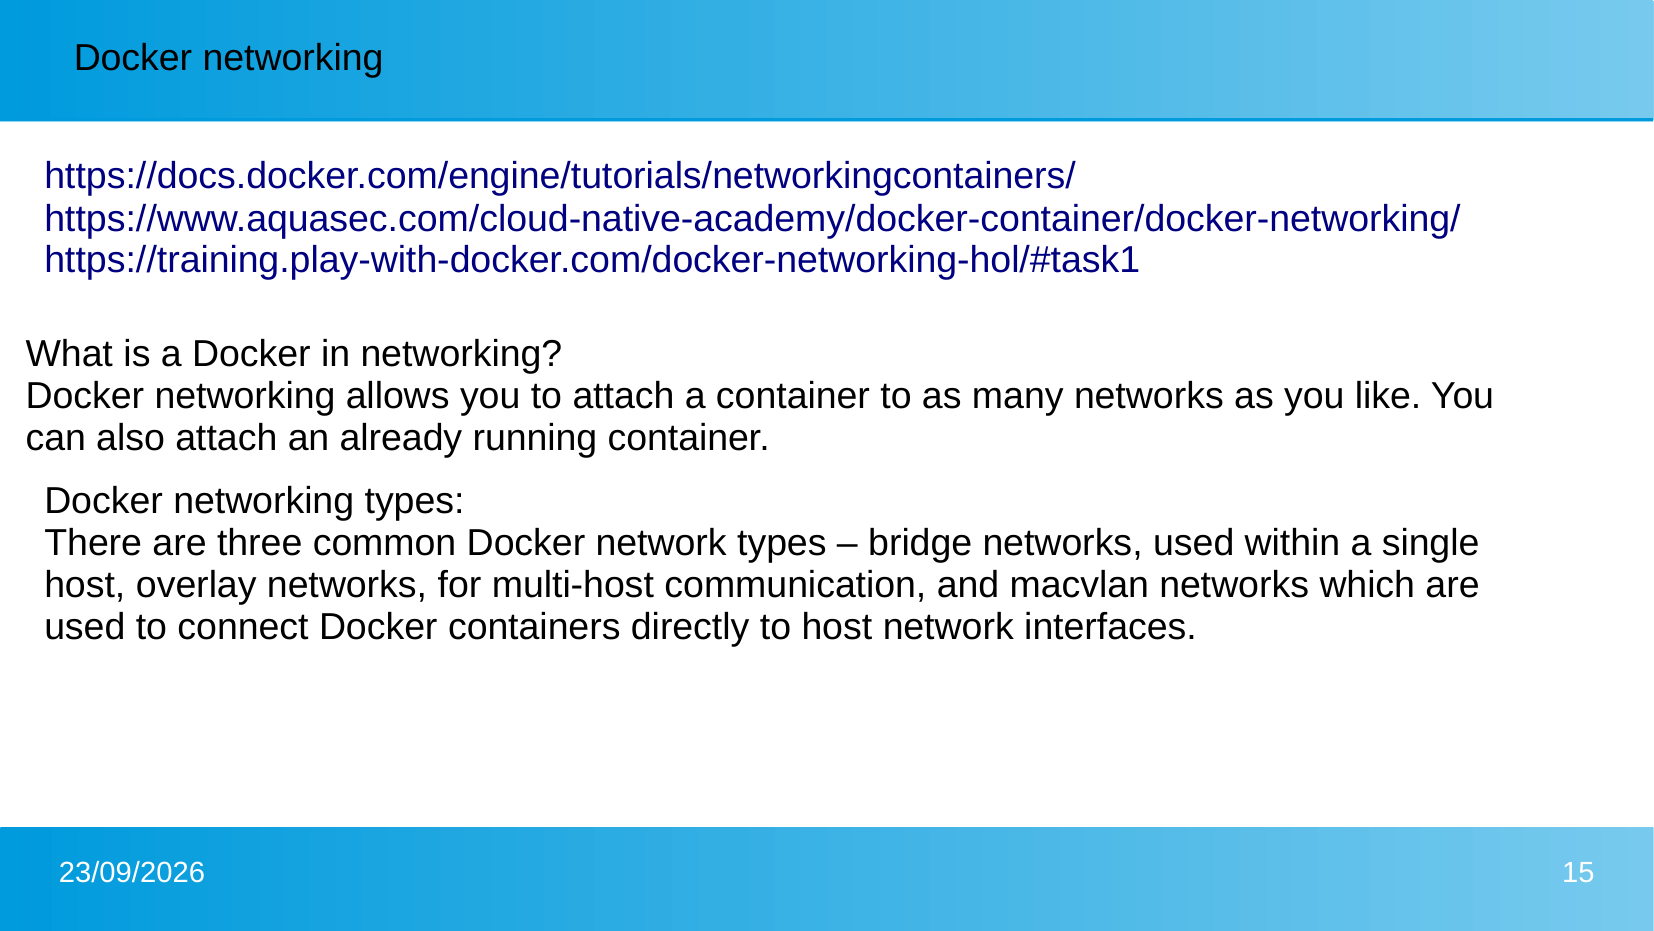

Docker networking
https://docs.docker.com/engine/tutorials/networkingcontainers/
https://www.aquasec.com/cloud-native-academy/docker-container/docker-networking/
https://training.play-with-docker.com/docker-networking-hol/#task1
What is a Docker in networking?
Docker networking allows you to attach a container to as many networks as you like. You can also attach an already running container.
Docker networking types:
There are three common Docker network types – bridge networks, used within a single host, overlay networks, for multi-host communication, and macvlan networks which are used to connect Docker containers directly to host network interfaces.
15